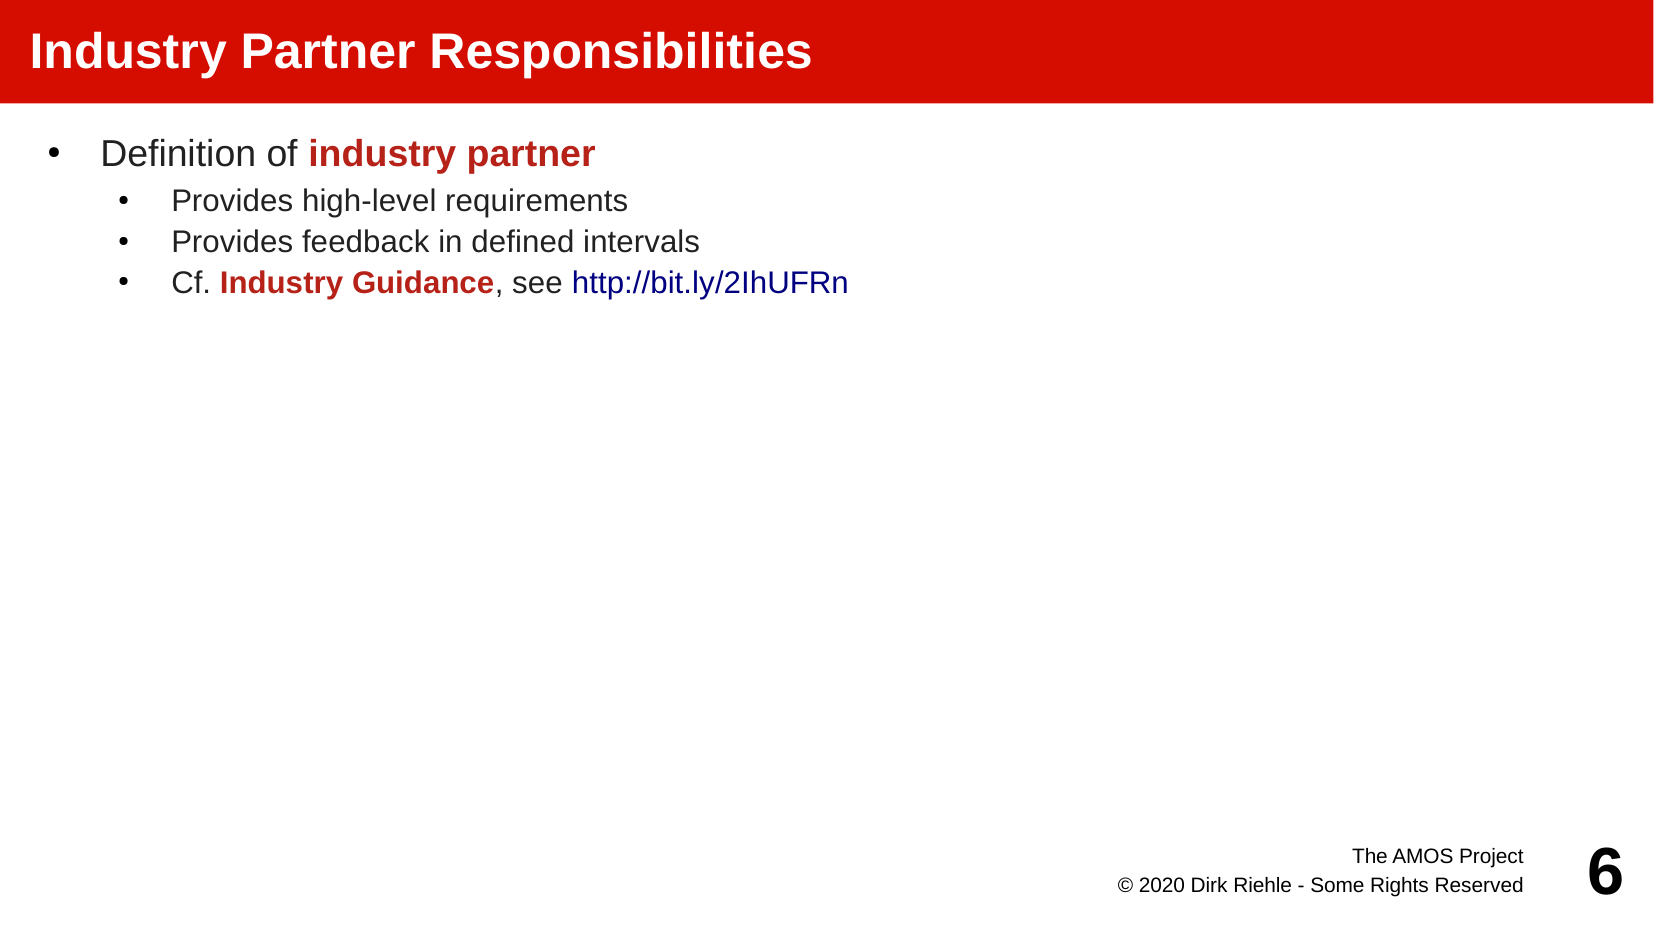

# Industry Partner Responsibilities
Definition of industry partner
Provides high-level requirements
Provides feedback in defined intervals
Cf. Industry Guidance, see http://bit.ly/2IhUFRn
The AMOS Project
6
© 2020 Dirk Riehle - Some Rights Reserved